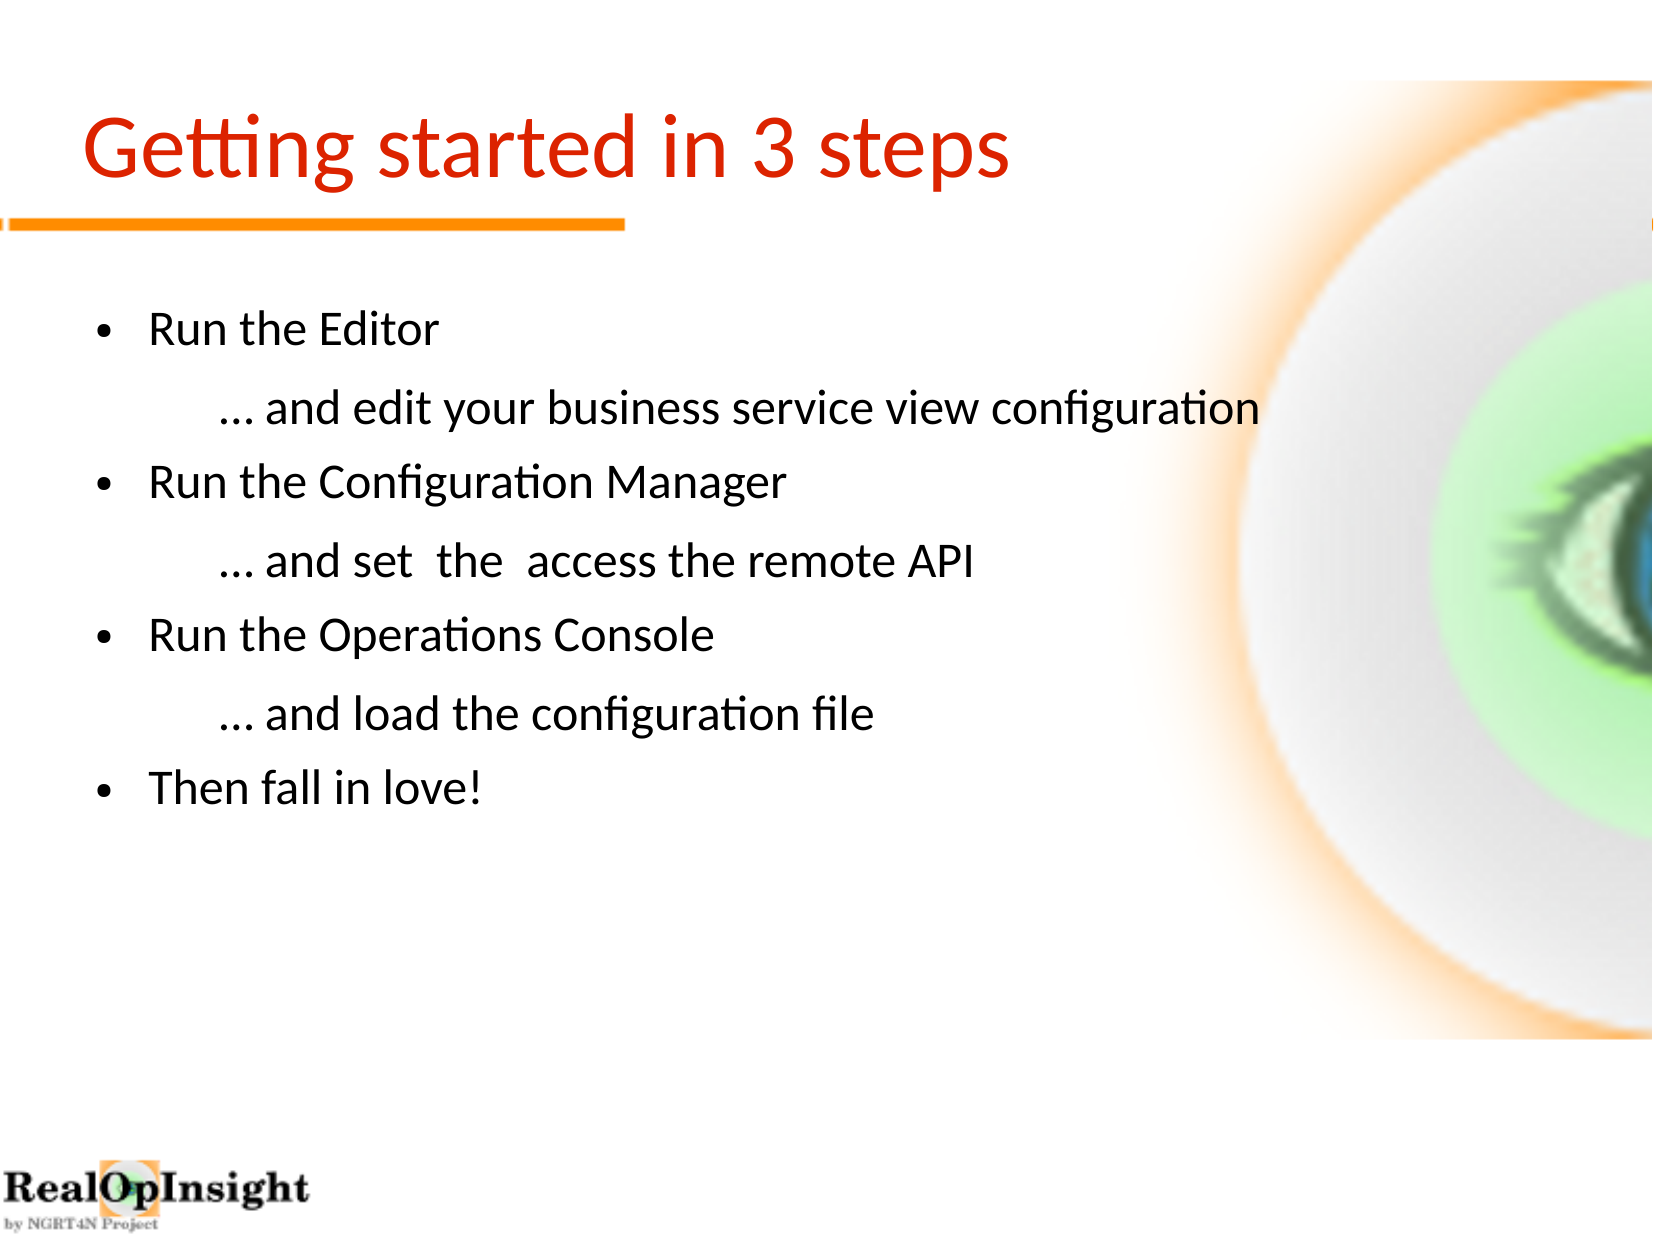

# Getting started in 3 steps
Run the Editor
… and edit your business service view configuration
Run the Configuration Manager
… and set the access the remote API
Run the Operations Console
… and load the configuration file
Then fall in love!